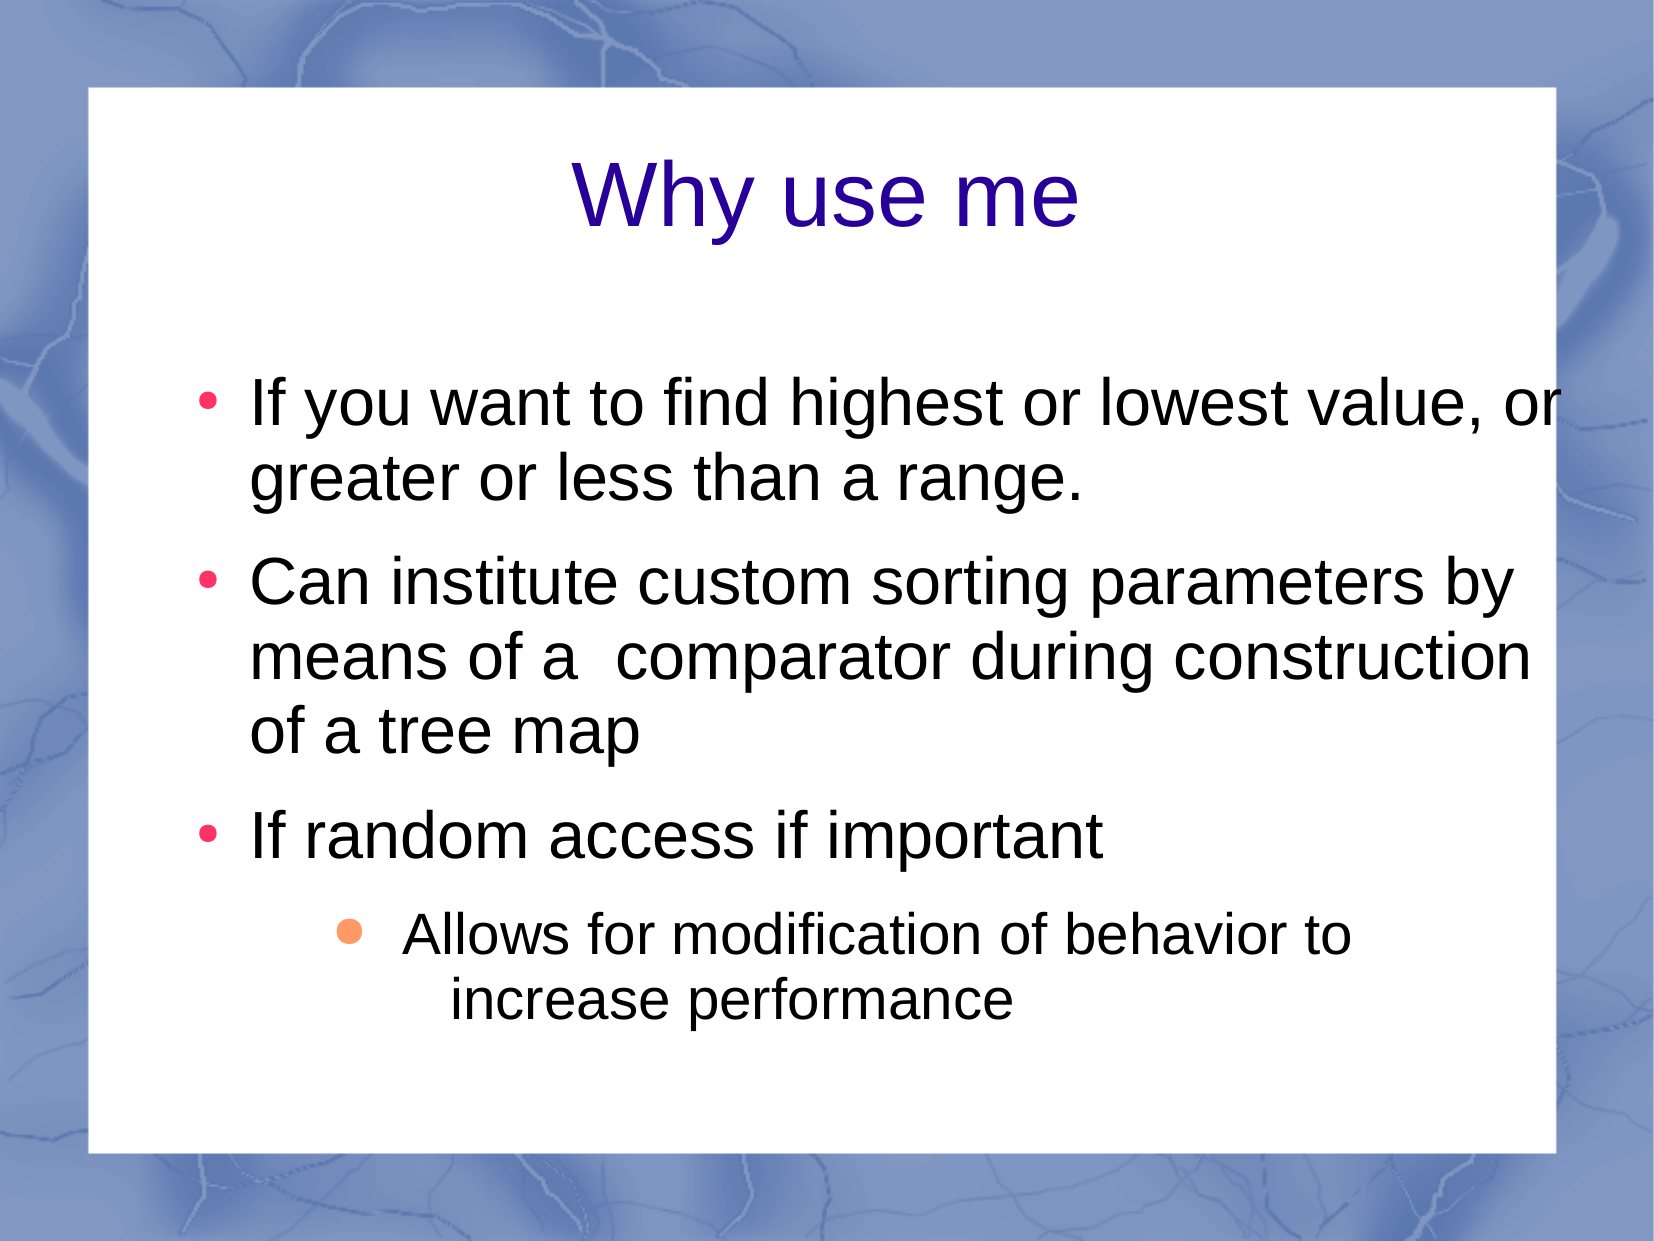

# Why use me
If you want to find highest or lowest value, or greater or less than a range.
Can institute custom sorting parameters by means of a comparator during construction of a tree map
If random access if important
Allows for modification of behavior to increase performance